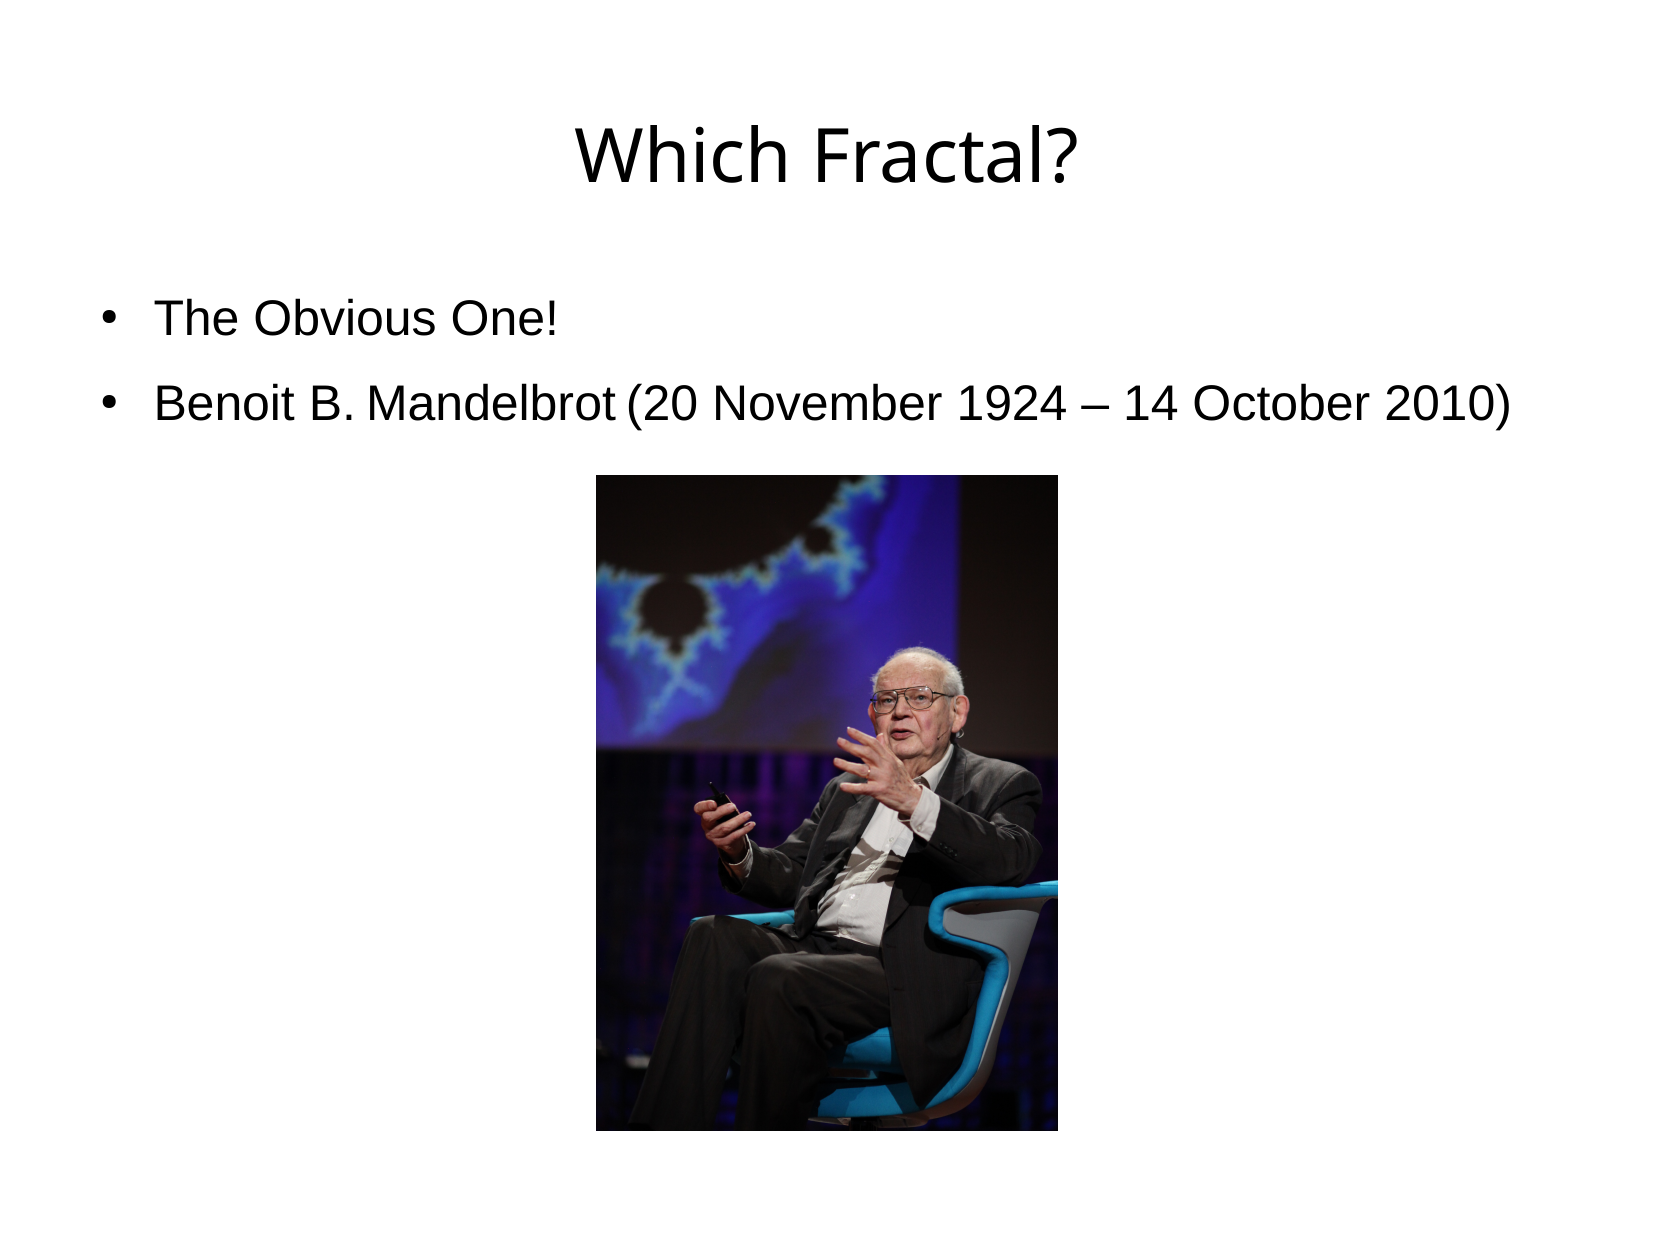

# Which Fractal?
The Obvious One!
Benoit B. Mandelbrot (20 November 1924 – 14 October 2010)